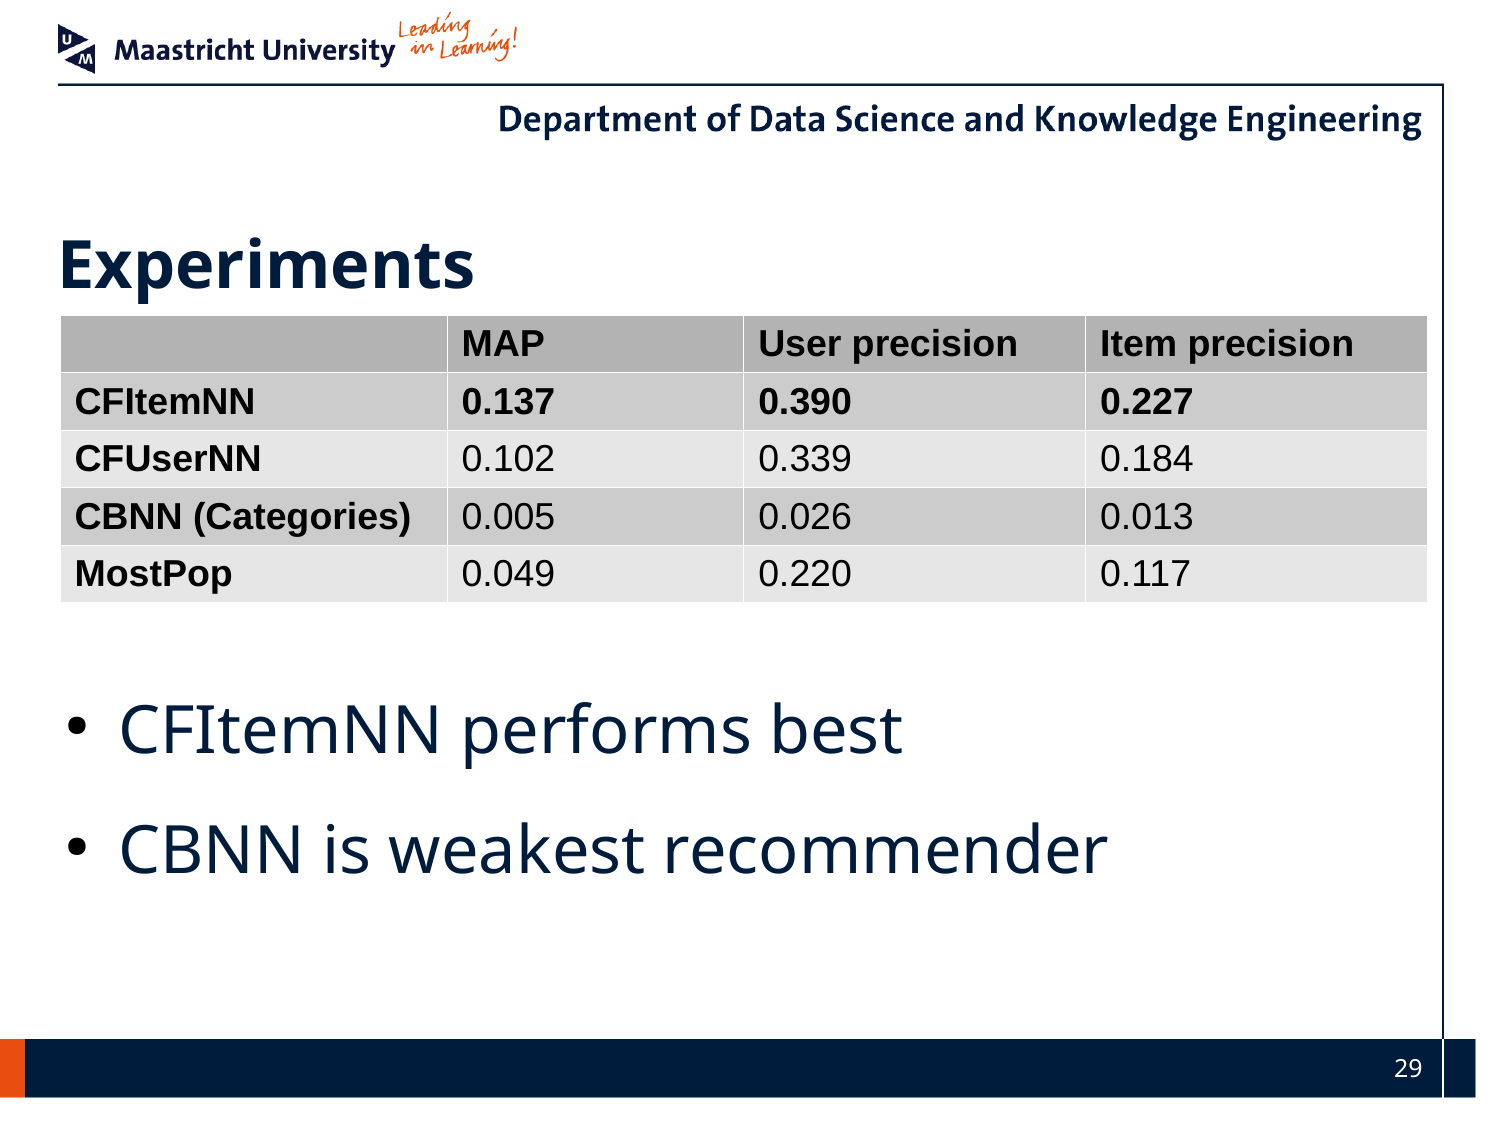

# Experiments
| | MAP | User precision | Item precision |
| --- | --- | --- | --- |
| CFItemNN | 0.137 | 0.390 | 0.227 |
| CFUserNN | 0.102 | 0.339 | 0.184 |
| CBNN (Categories) | 0.005 | 0.026 | 0.013 |
| MostPop | 0.049 | 0.220 | 0.117 |
CFItemNN performs best
CBNN is weakest recommender